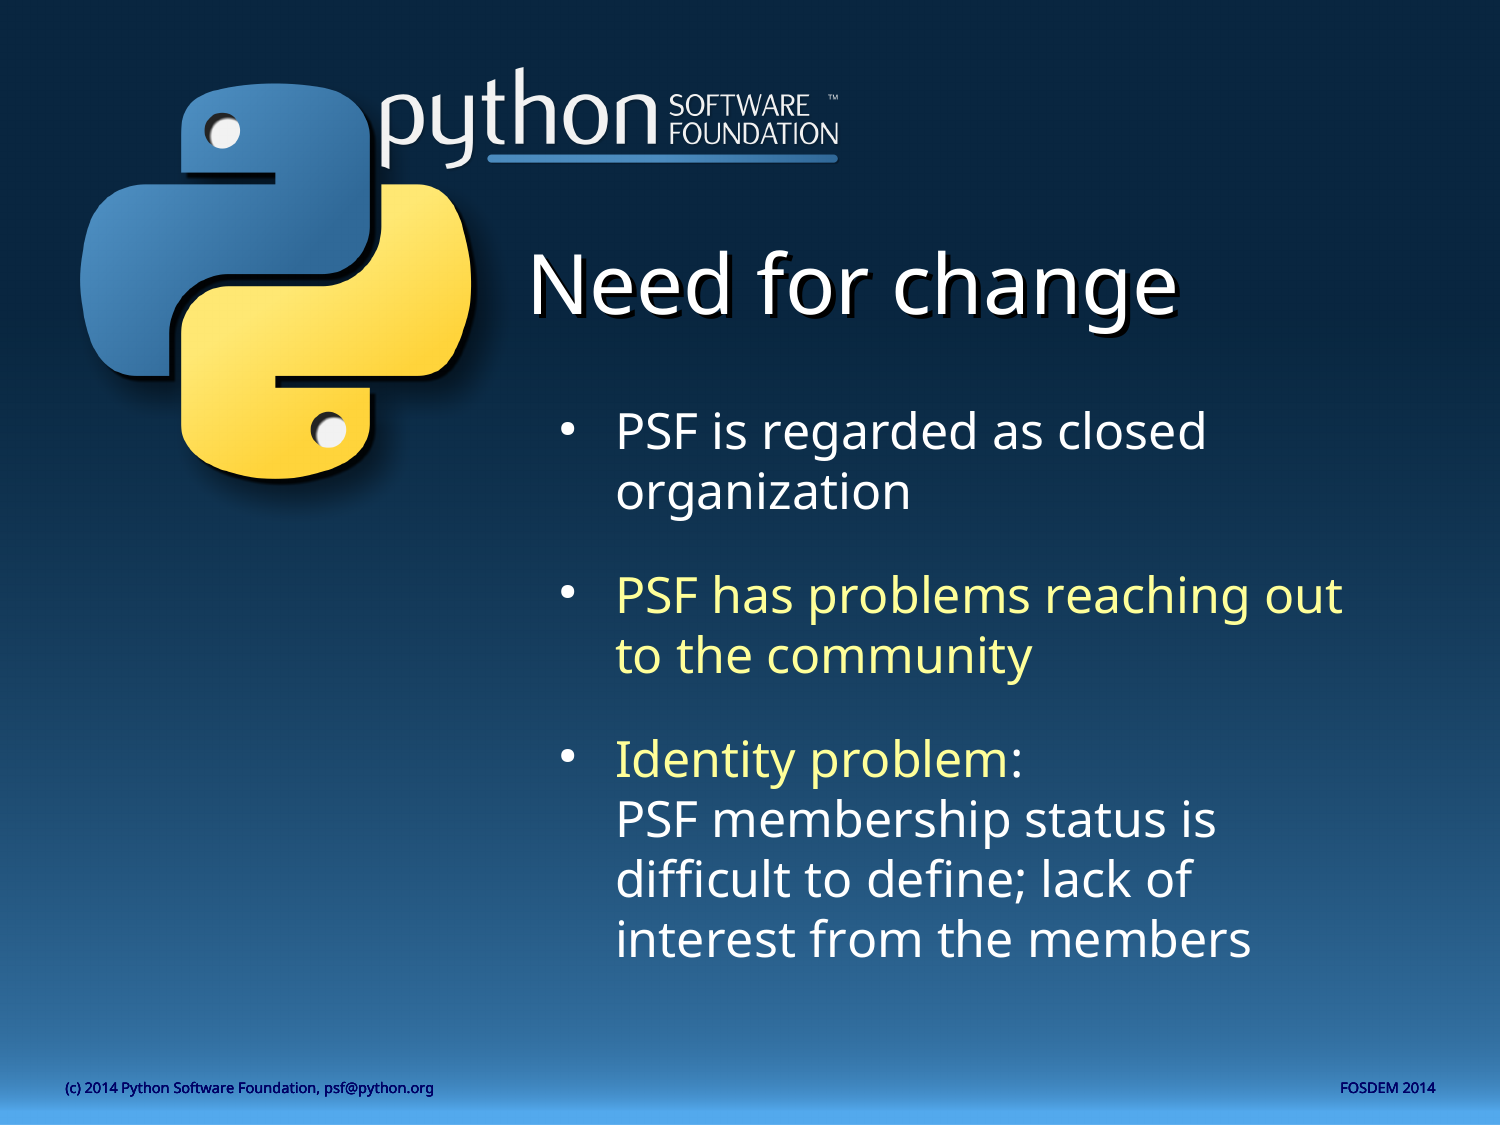

# Need for change
PSF is regarded as closed organization
PSF has problems reaching out to the community
Identity problem:
PSF membership status is difficult to define; lack of interest from the members
(c) 2014 Python Software Foundation, psf@python.org						 FOSDEM 2014
(c) 2014 Python Software Foundation, psf@python.org						 FOSDEM 2014
(c) 2014 Python Software Foundation, psf@python.org						 FOSDEM 2014